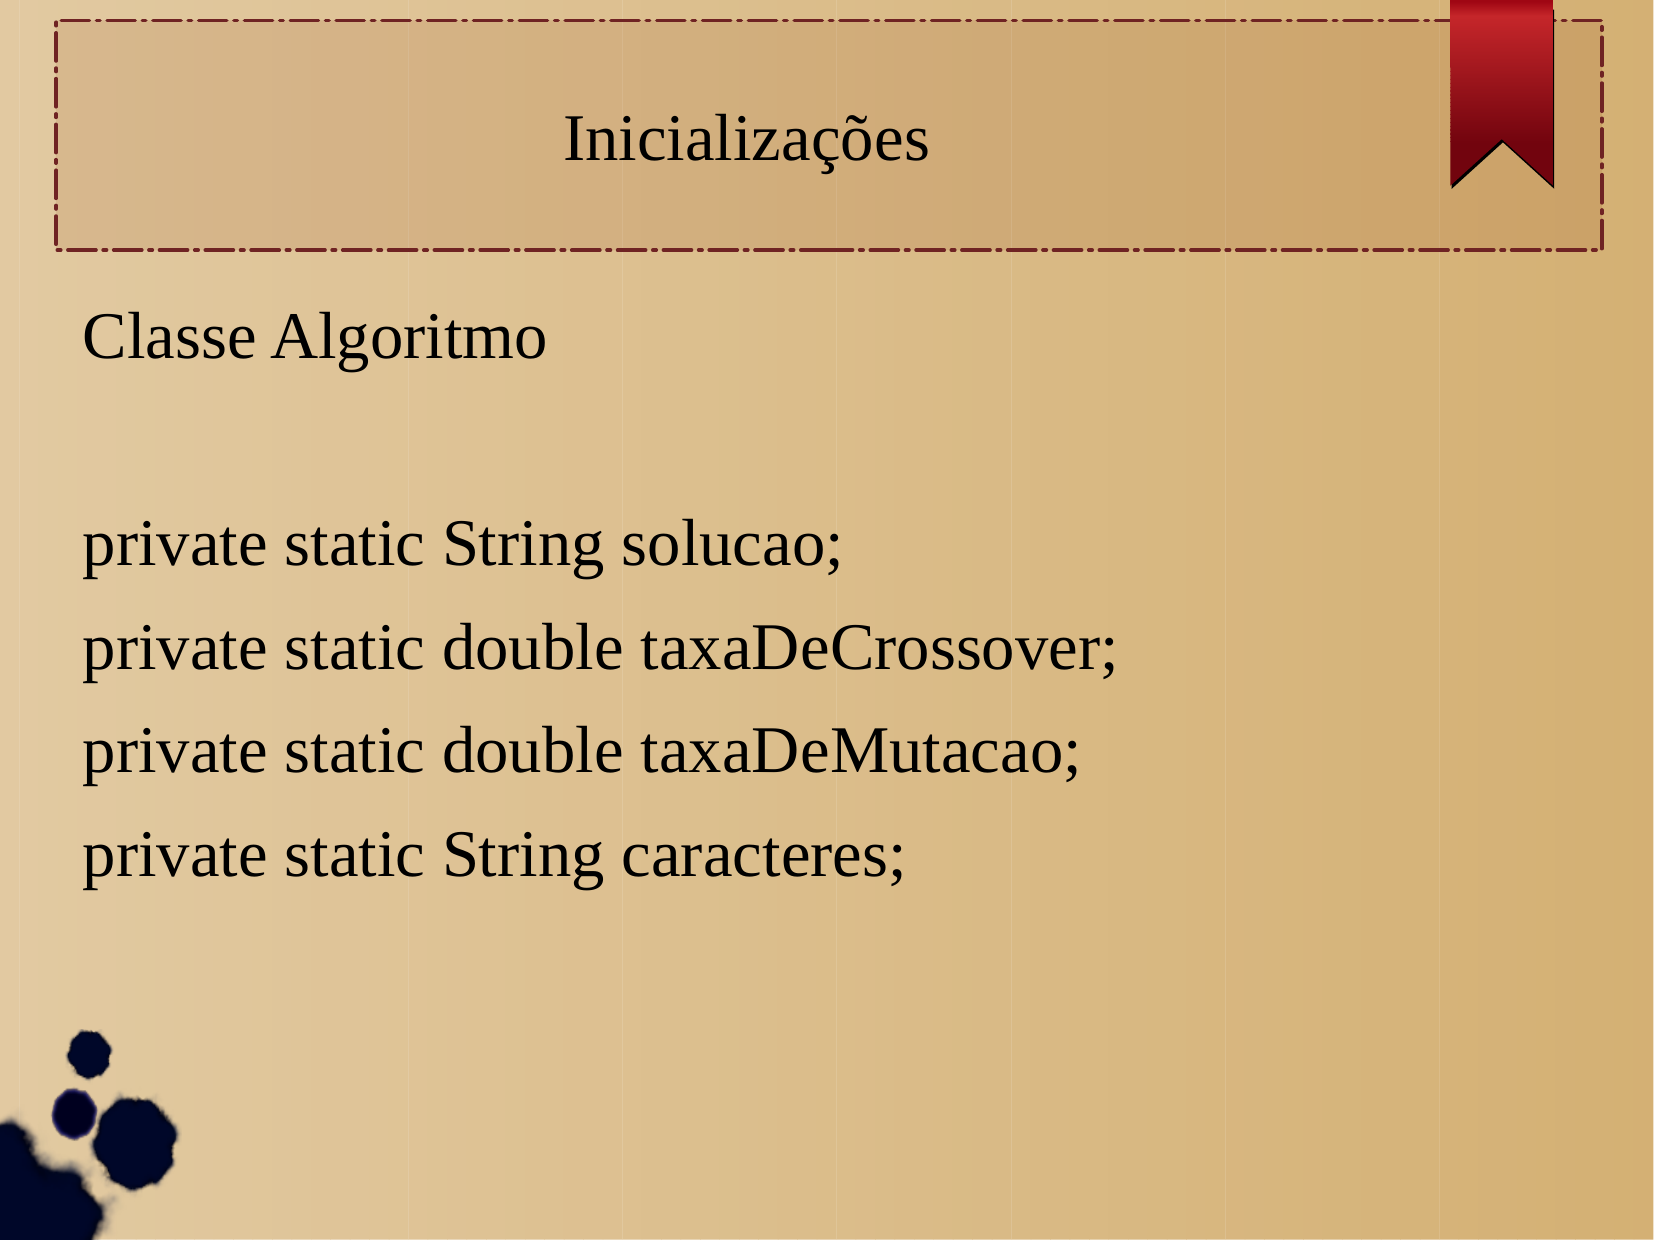

# Inicializações
Classe Algoritmo
private static String solucao;
private static double taxaDeCrossover;
private static double taxaDeMutacao;
private static String caracteres;